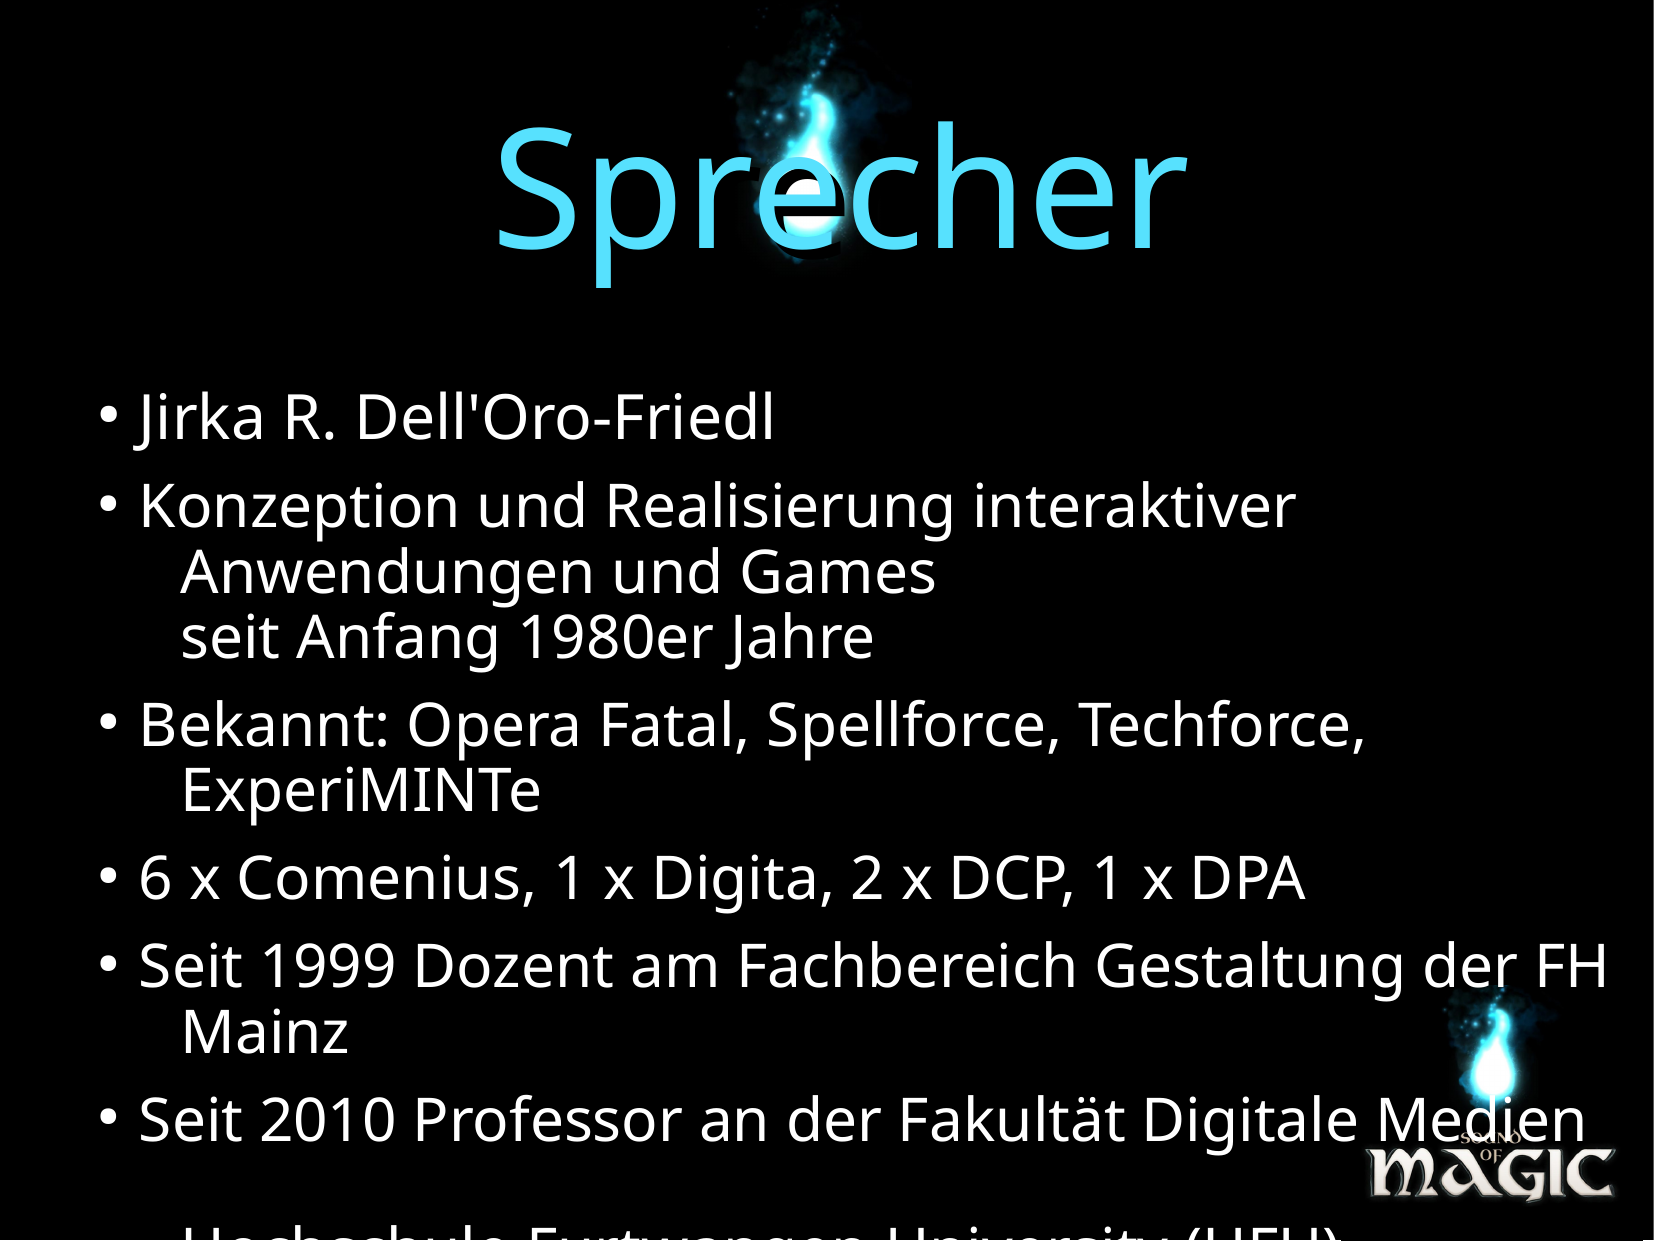

Sprecher
# Jirka R. Dell'Oro-Friedl
Konzeption und Realisierung interaktiver Anwendungen und Games
seit Anfang 1980er Jahre
Bekannt: Opera Fatal, Spellforce, Techforce, ExperiMINTe
6 x Comenius, 1 x Digita, 2 x DCP, 1 x DPA
Seit 1999 Dozent am Fachbereich Gestaltung der FH Mainz
Seit 2010 Professor an der Fakultät Digitale Medien
Hochschule Furtwangen University (HFU)